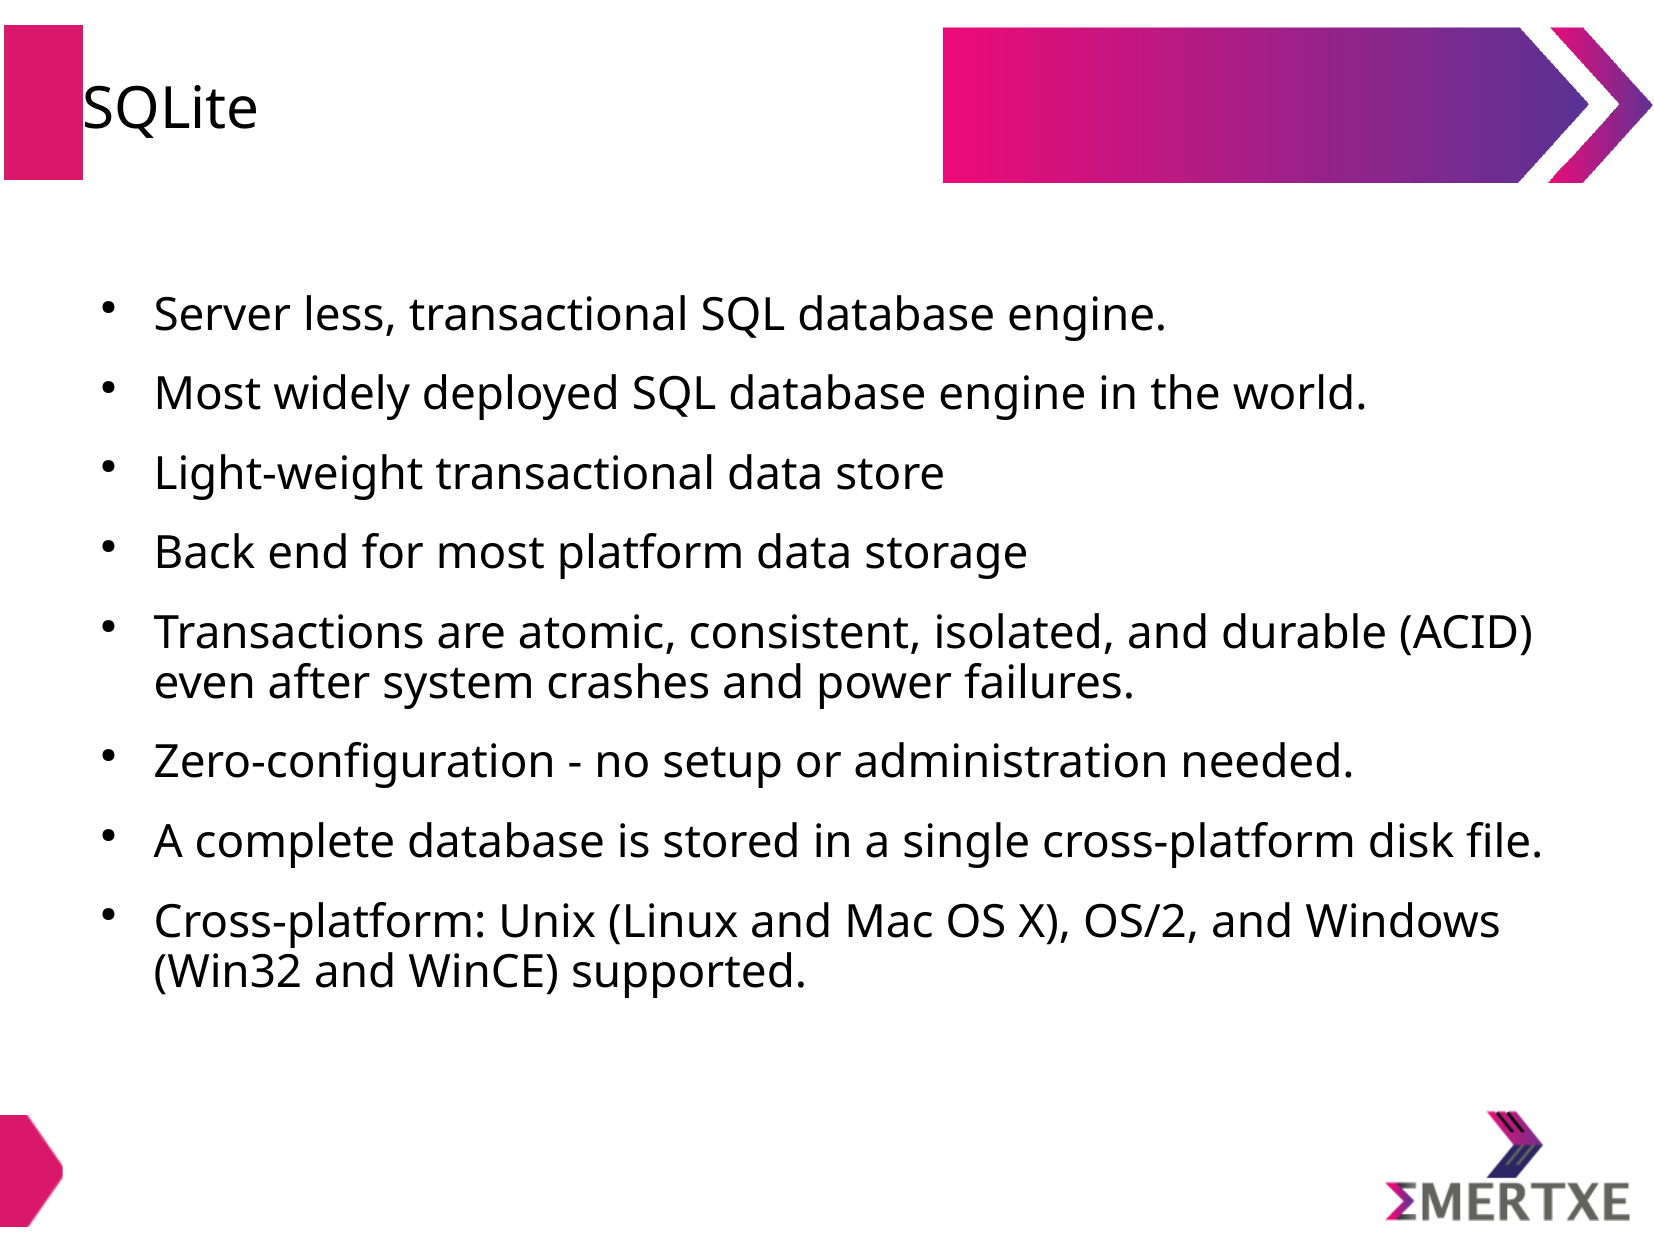

# SQLite
Server less, transactional SQL database engine.
Most widely deployed SQL database engine in the world.
Light-weight transactional data store
Back end for most platform data storage
Transactions are atomic, consistent, isolated, and durable (ACID) even after system crashes and power failures.
Zero-configuration - no setup or administration needed.
A complete database is stored in a single cross-platform disk file.
Cross-platform: Unix (Linux and Mac OS X), OS/2, and Windows (Win32 and WinCE) supported.